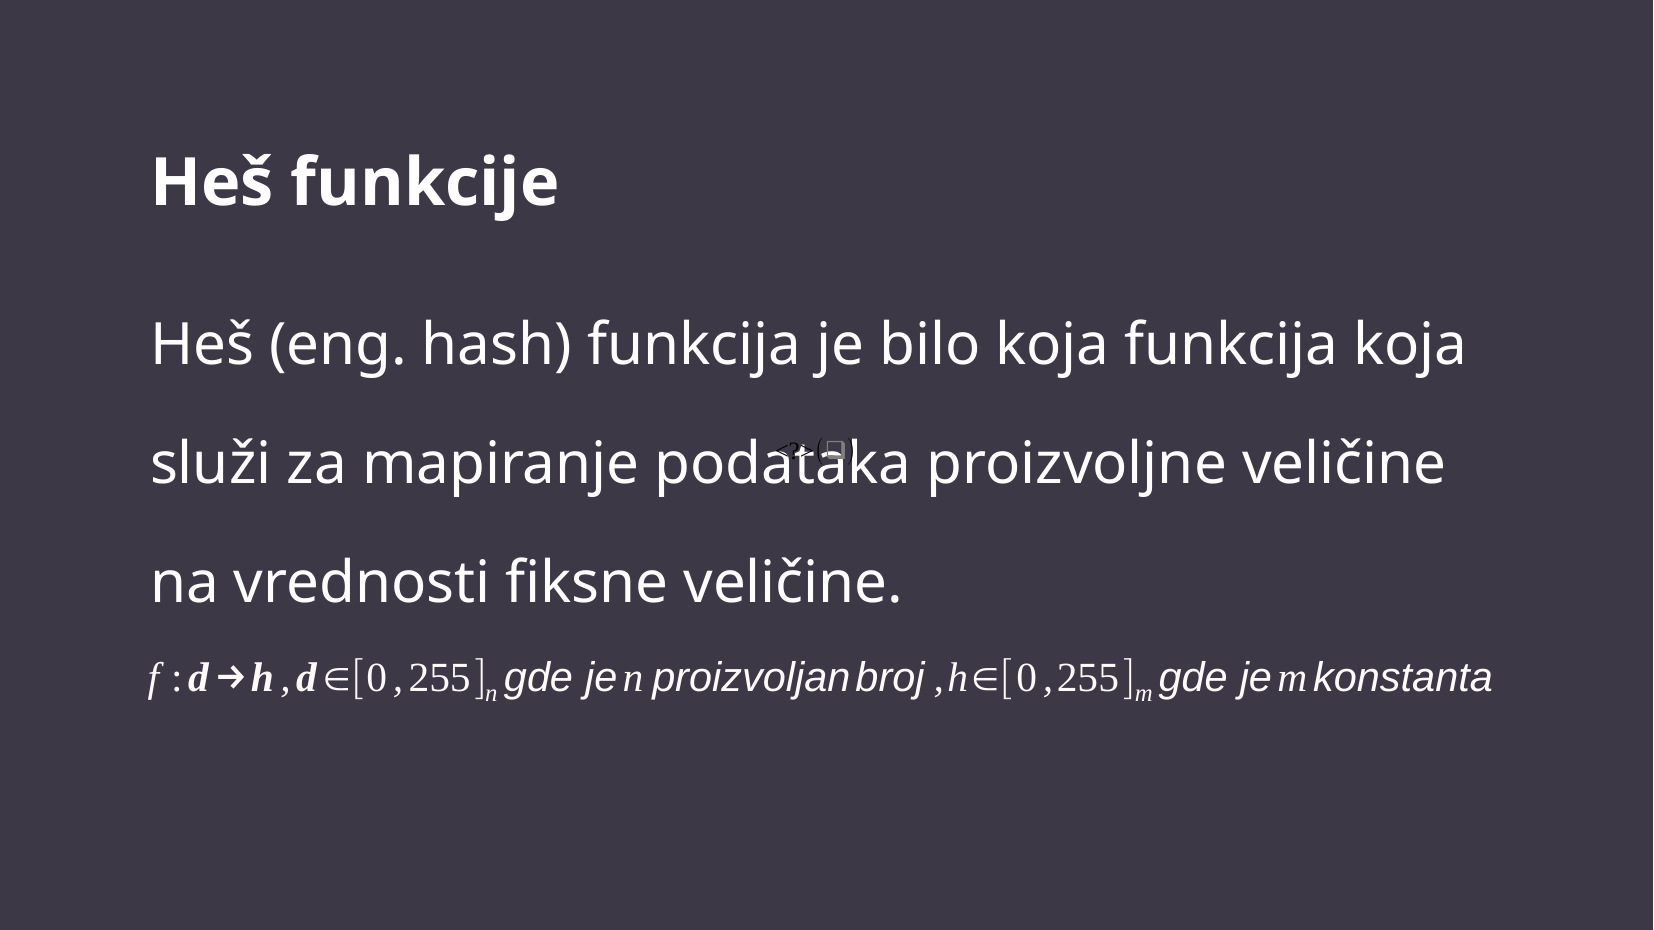

# Heš funkcije
Heš (eng. hash) funkcija je bilo koja funkcija koja služi za mapiranje podataka proizvoljne veličine na vrednosti fiksne veličine.